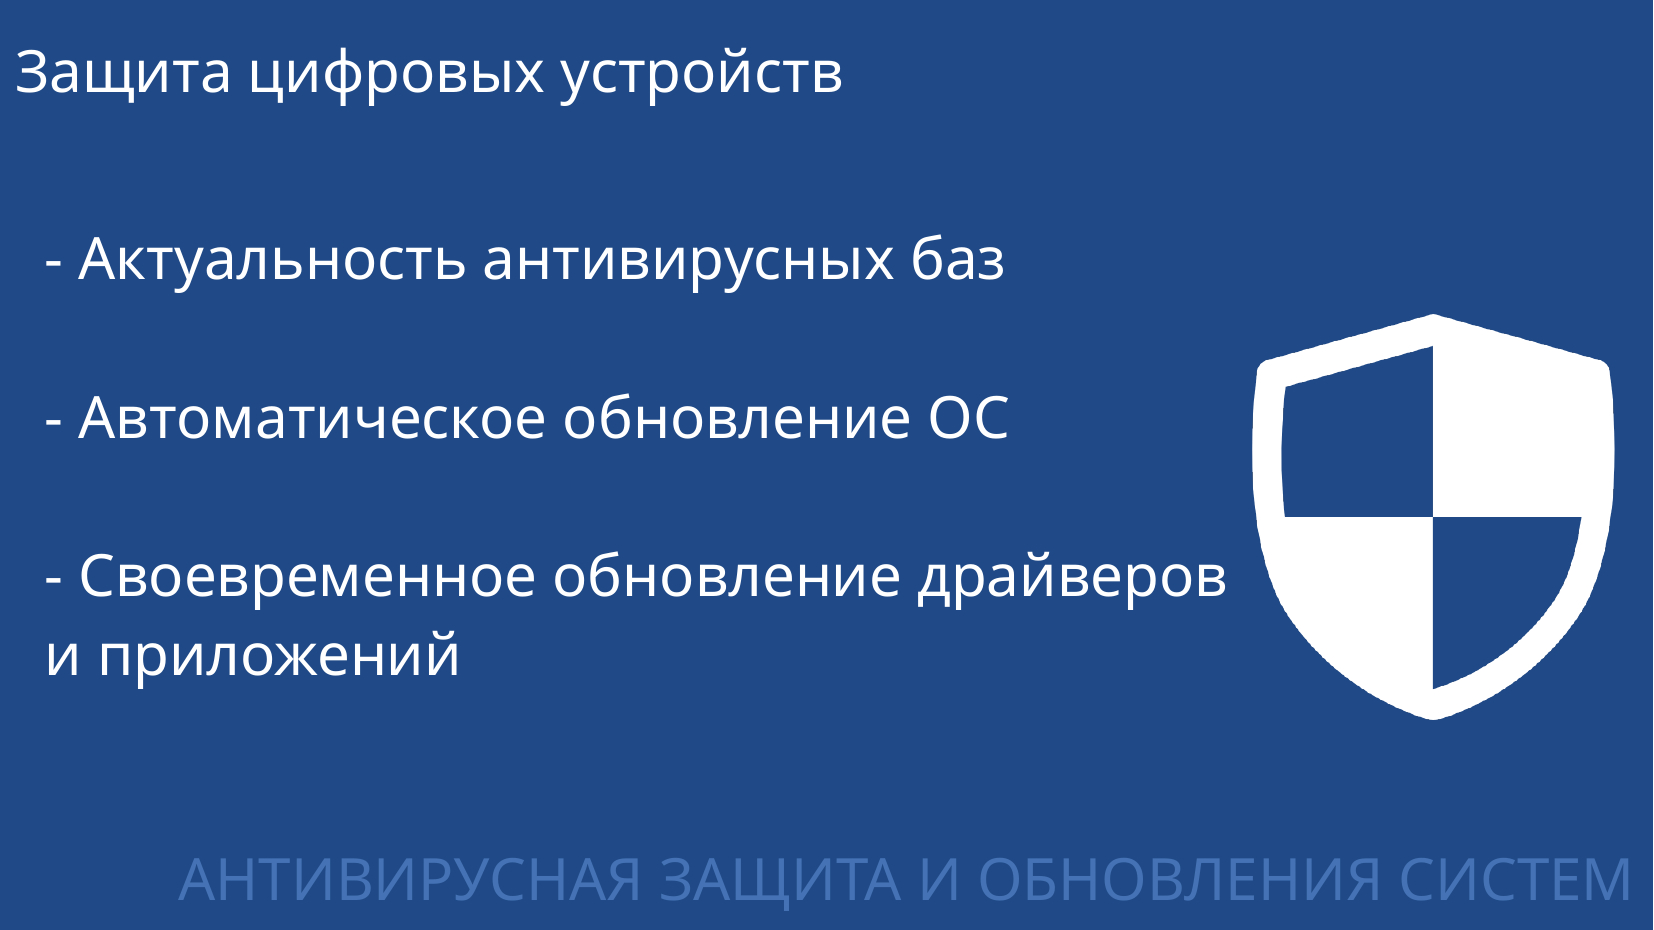

Защита цифровых устройств
- Актуальность антивирусных баз
- Автоматическое обновление ОС
- Своевременное обновление драйверов и приложений
АНТИВИРУСНАЯ ЗАЩИТА И ОБНОВЛЕНИЯ СИСТЕМ